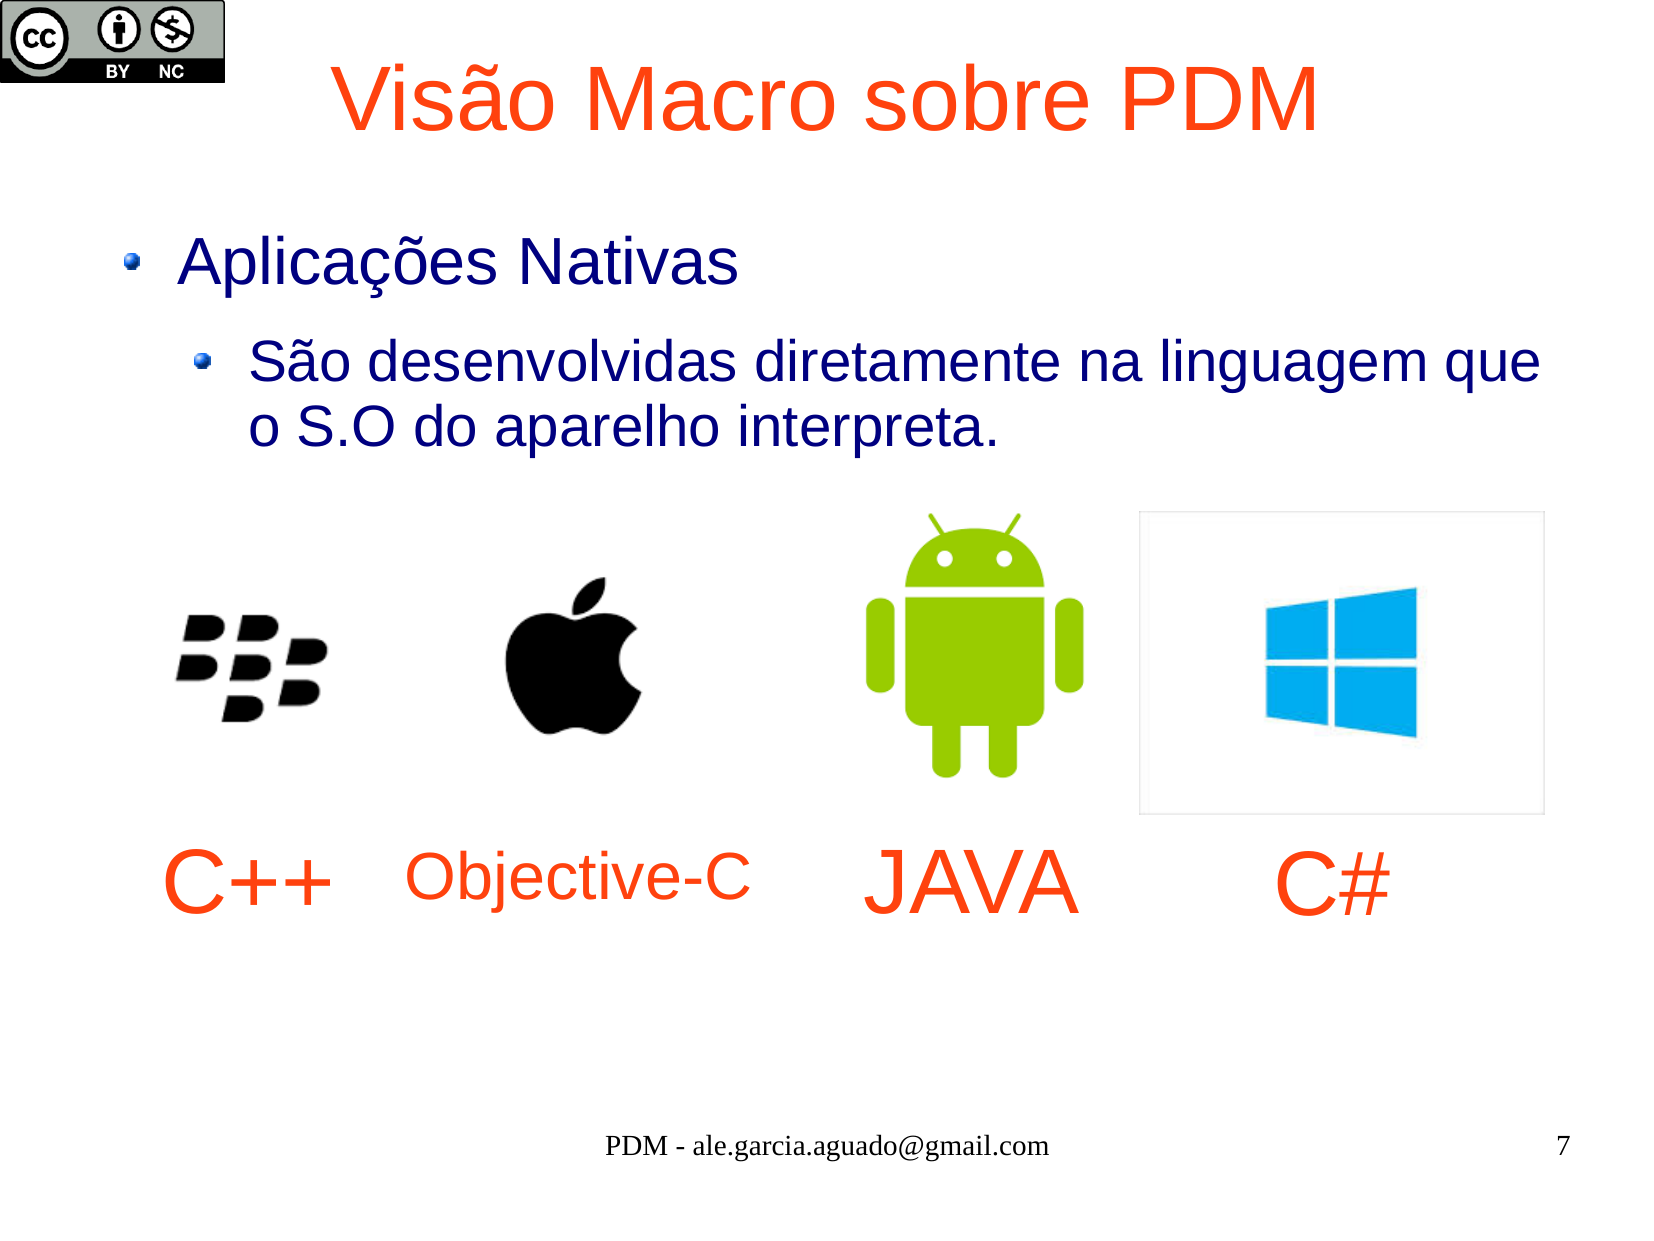

# Visão Macro sobre PDM
Aplicações Nativas
São desenvolvidas diretamente na linguagem que o S.O do aparelho interpreta.
Objective-C
JAVA
C#
C++
PDM - ale.garcia.aguado@gmail.com
7